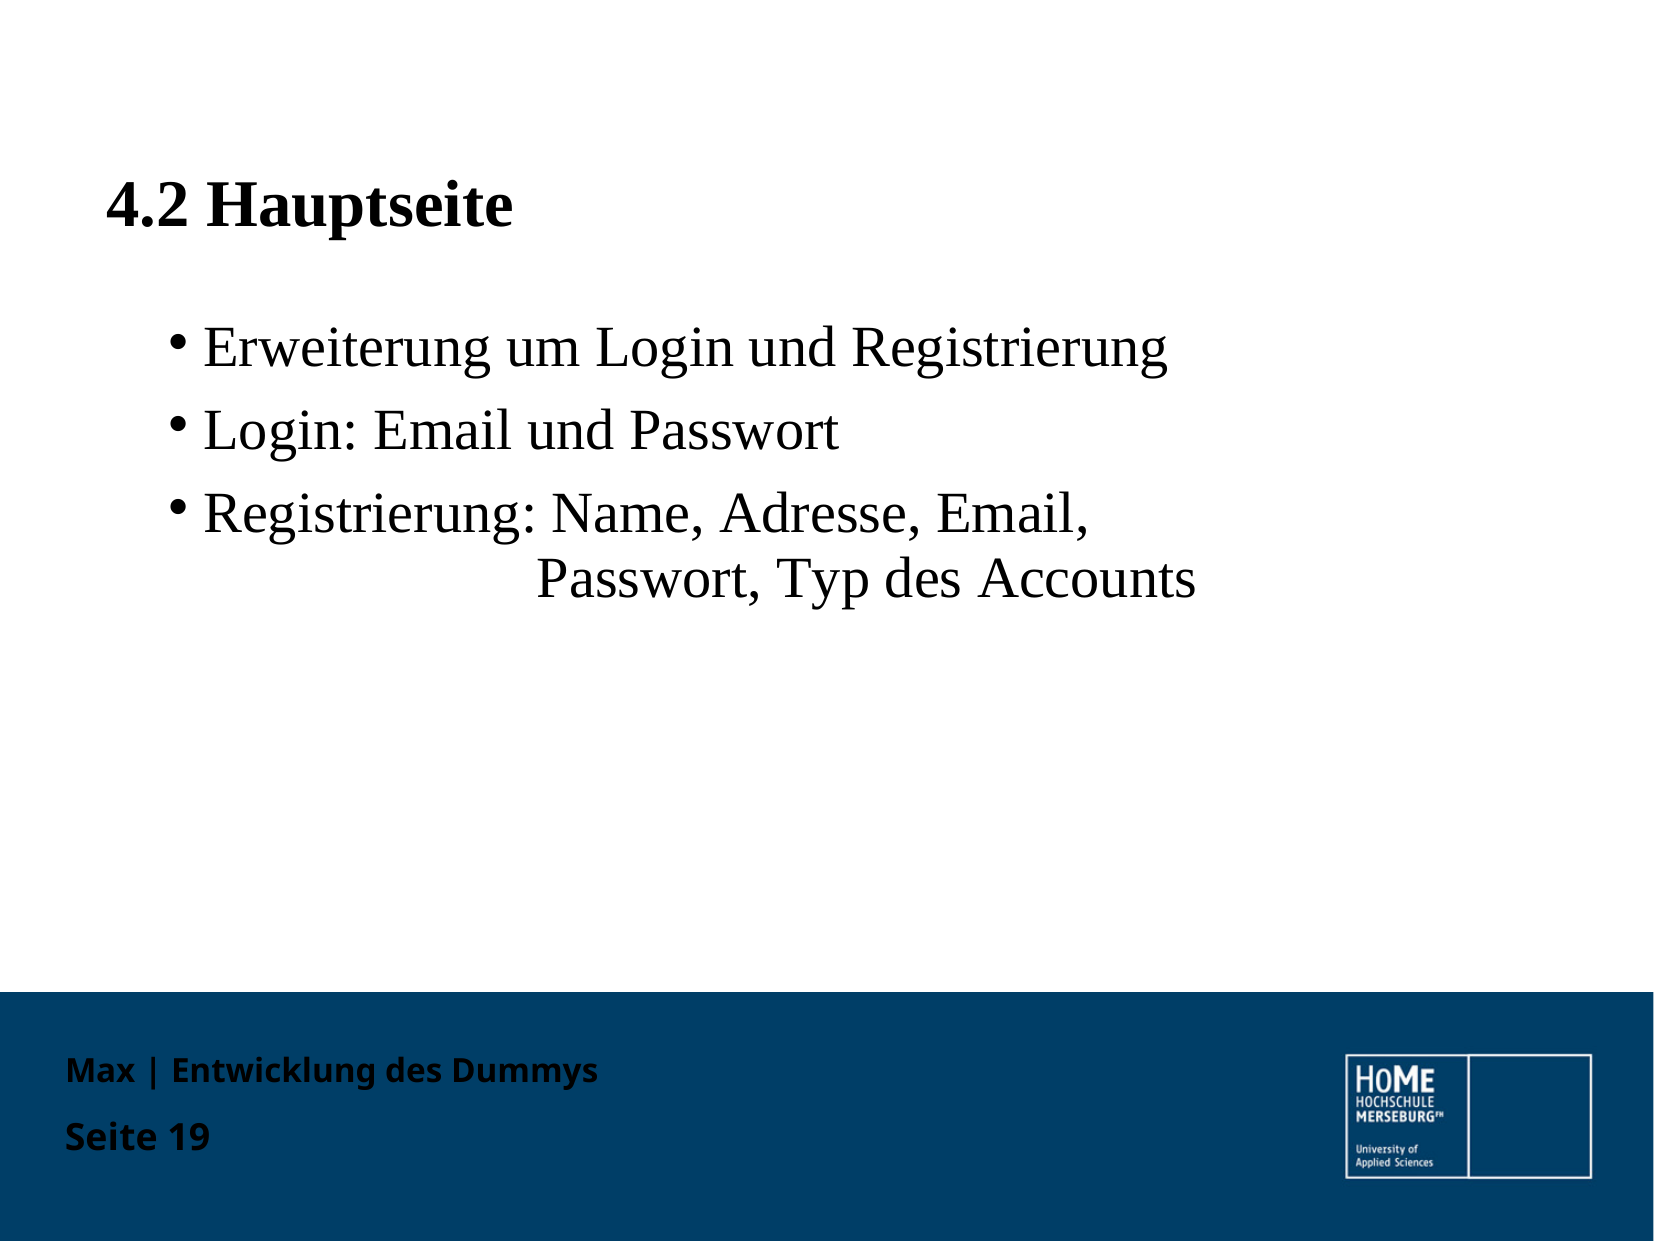

# 4.2 Hauptseite
Erweiterung um Login und Registrierung
Login: Email und Passwort
Registrierung: Name, Adresse, Email,
 Passwort, Typ des Accounts